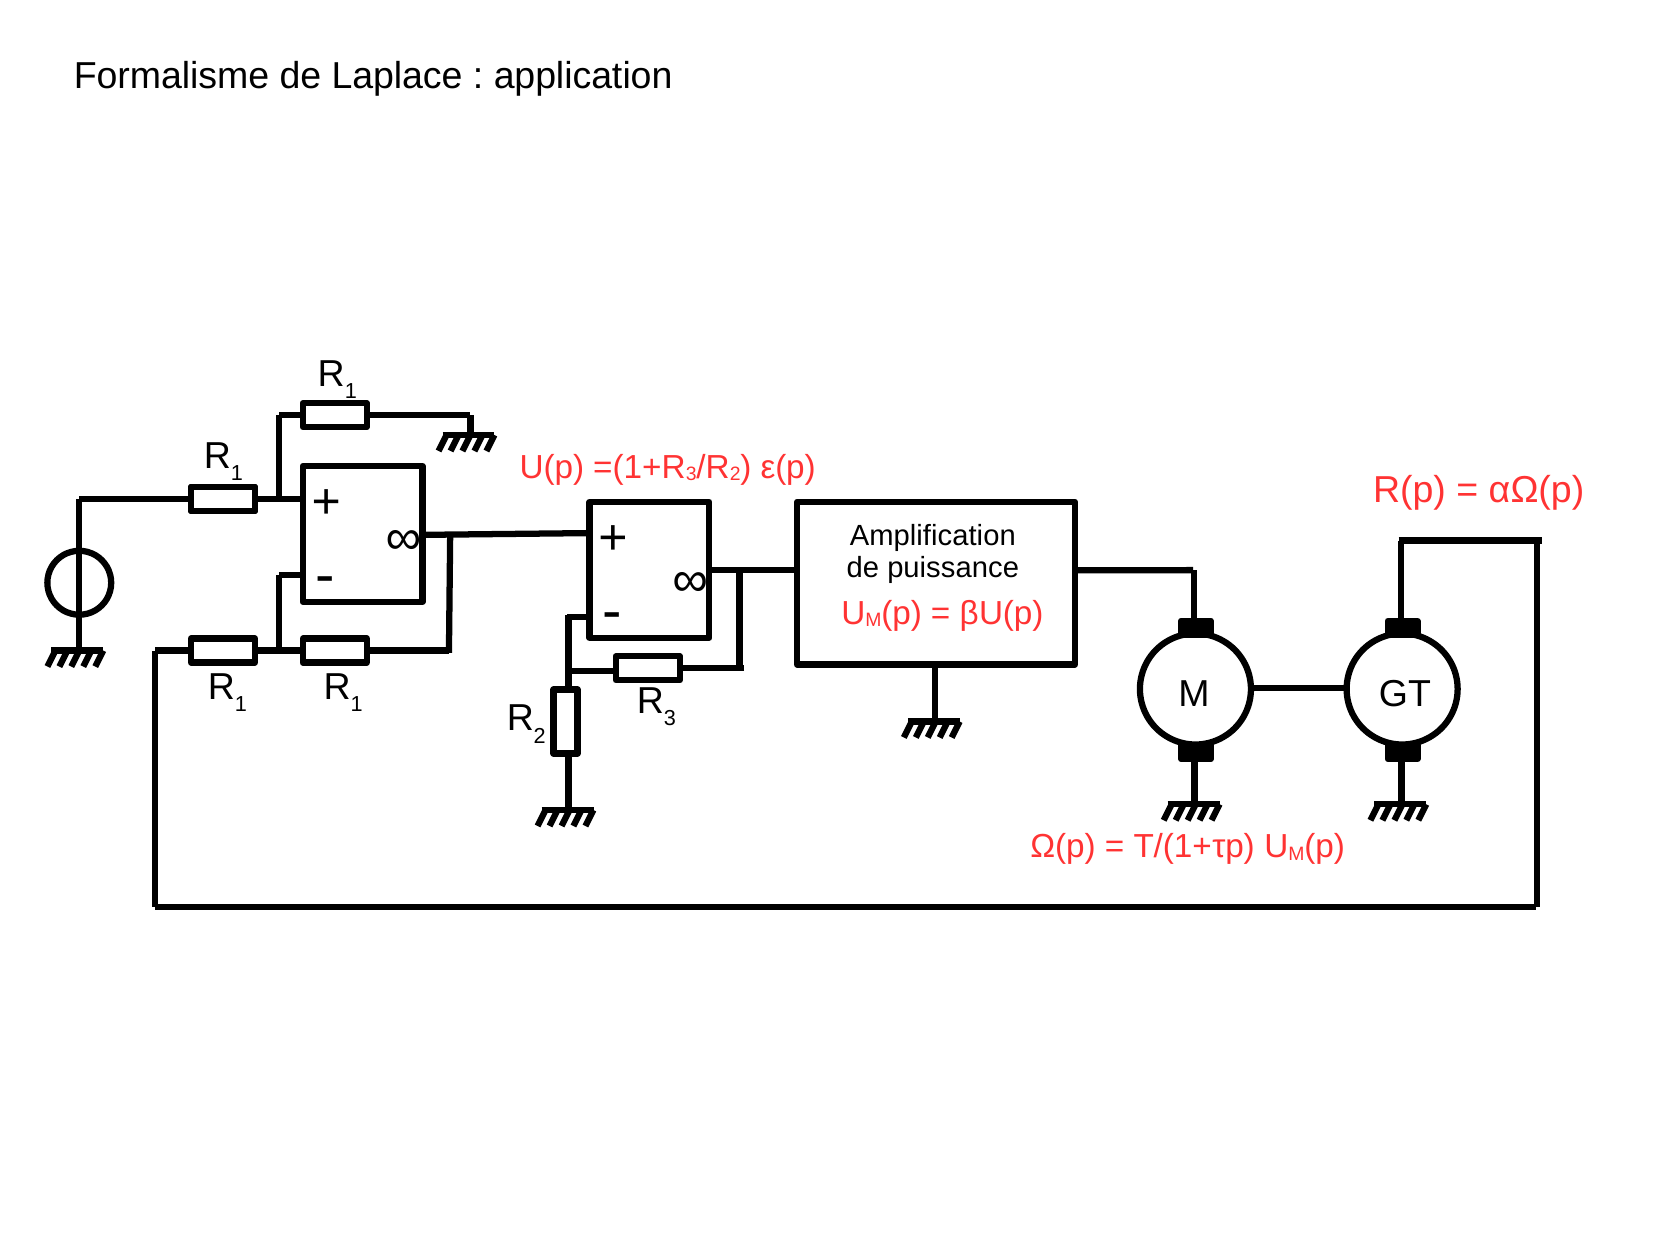

Formalisme de Laplace : application
R1
R1
U(p) =(1+R3/R2) ε(p)
R(p) = αΩ(p)
+
∞
+
Amplification
de puissance
-
∞
-
UM(p) = βU(p)
R1
R1
M
GT
R3
R2
Ω(p) = T/(1+τp) UM(p)